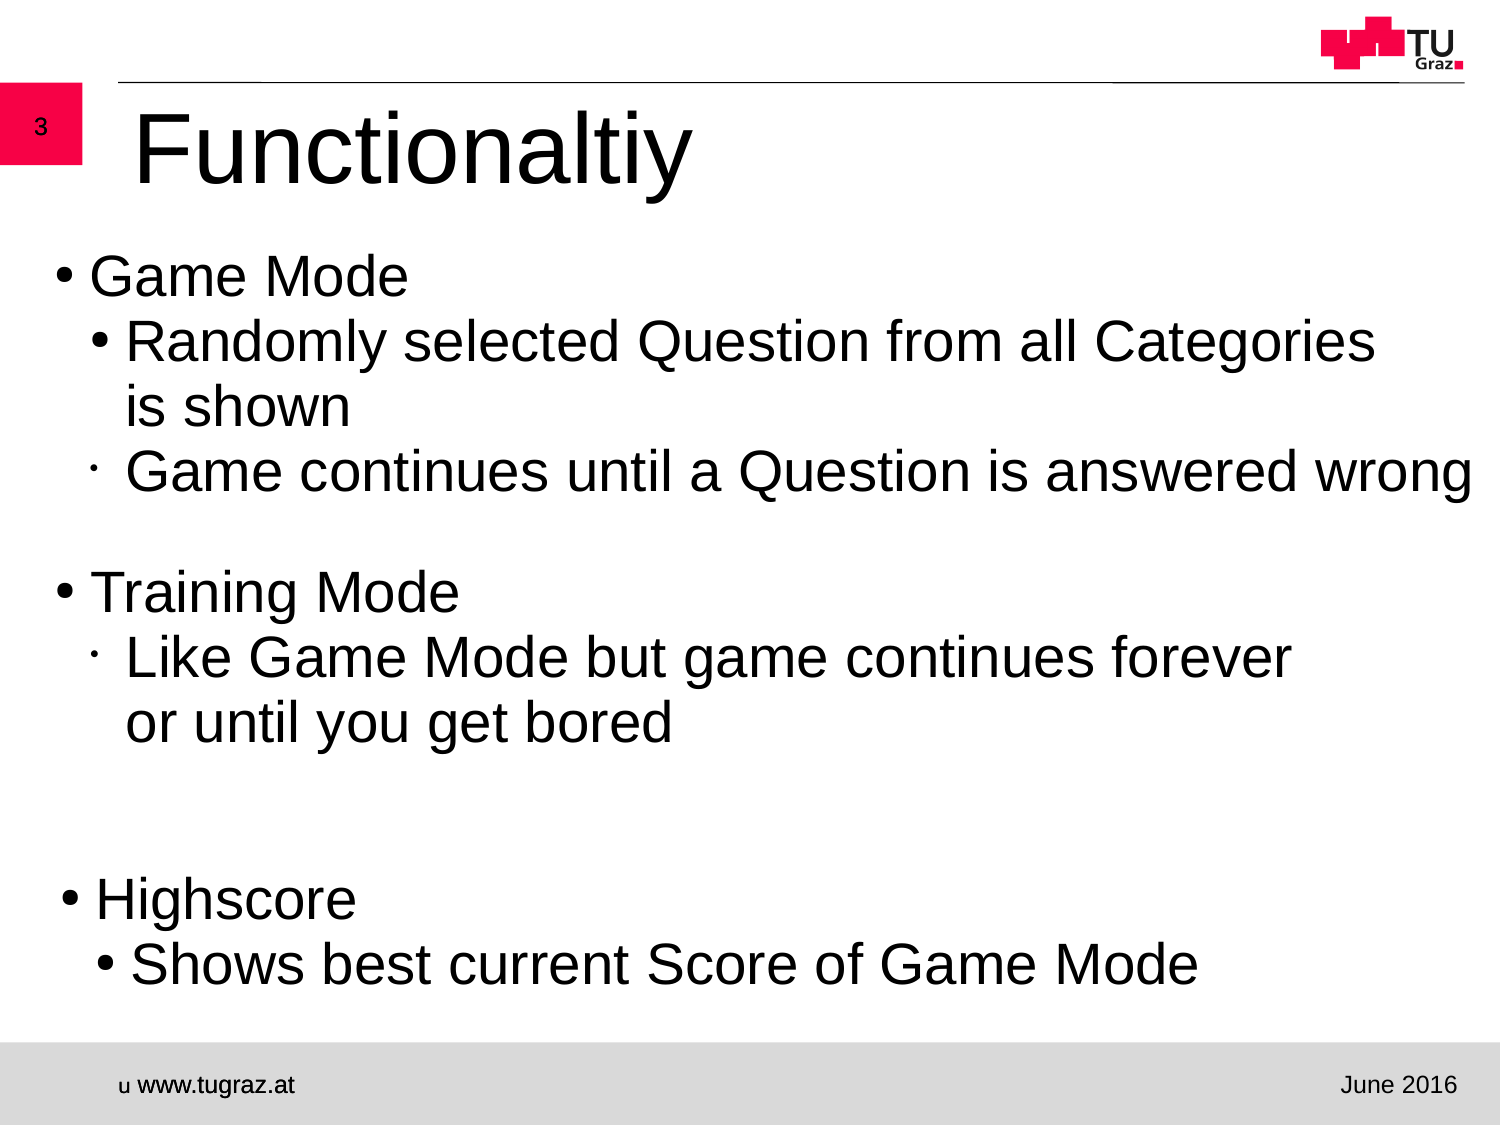

Functionaltiy
Game Mode
Randomly selected Question from all Categories
is shown
Game continues until a Question is answered wrong
Training Mode
Like Game Mode but game continues forever
or until you get bored
Highscore
Shows best current Score of Game Mode